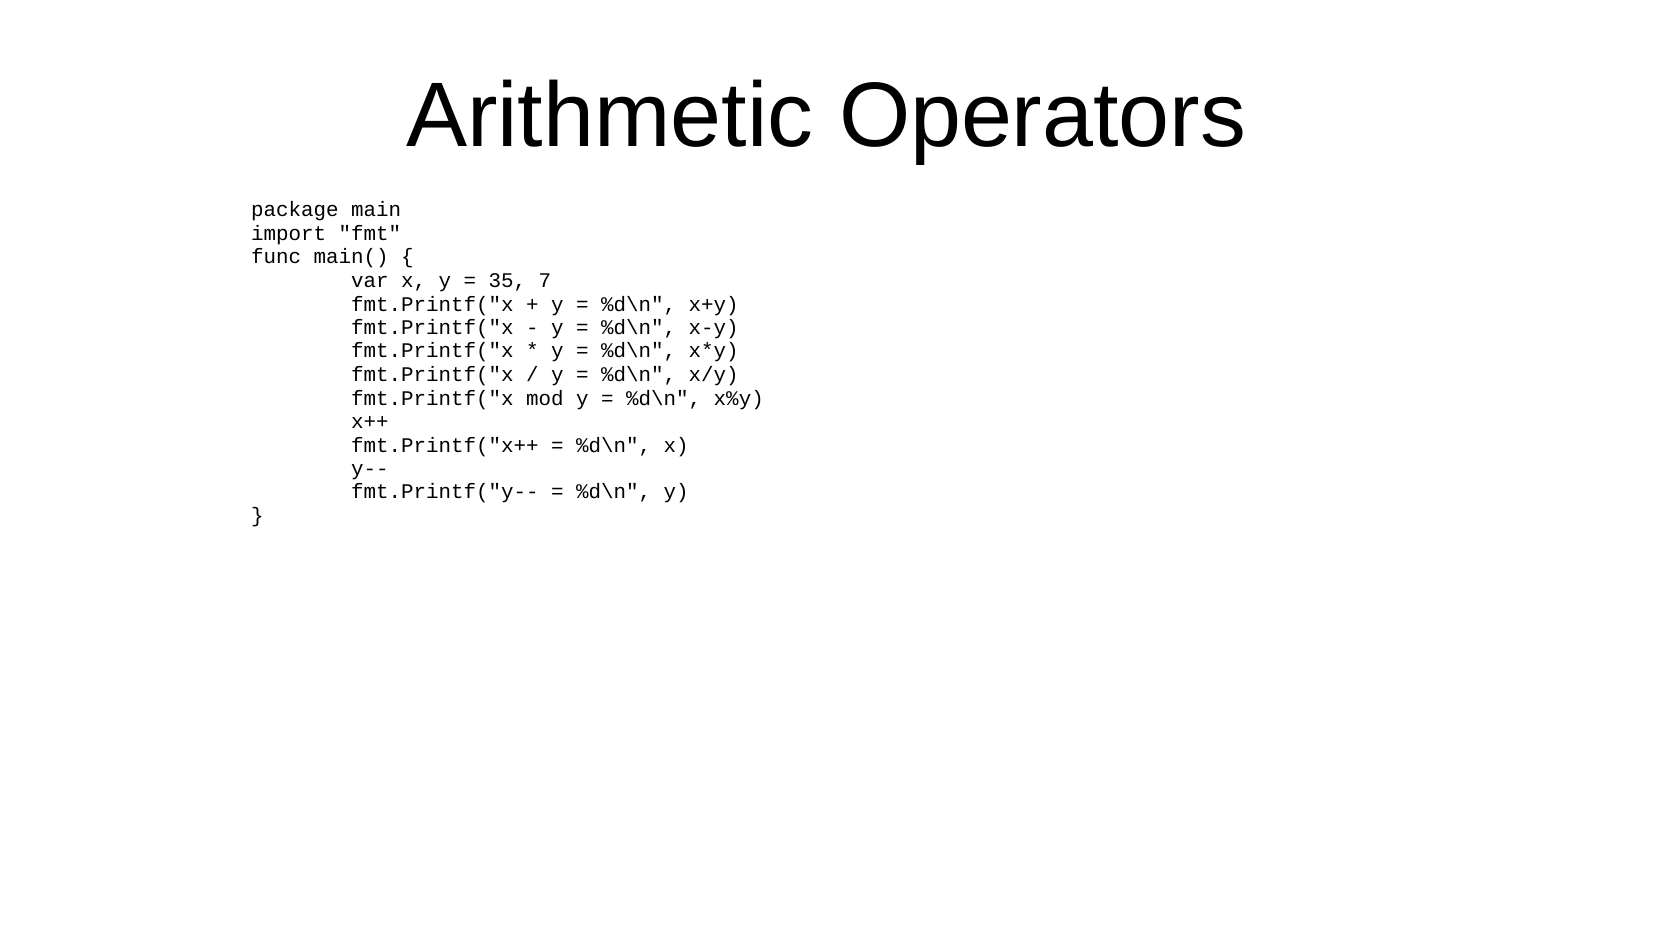

# Arithmetic Operators
package main
import "fmt"
func main() {
 var x, y = 35, 7
 fmt.Printf("x + y = %d\n", x+y)
 fmt.Printf("x - y = %d\n", x-y)
 fmt.Printf("x * y = %d\n", x*y)
 fmt.Printf("x / y = %d\n", x/y)
 fmt.Printf("x mod y = %d\n", x%y)
 x++
 fmt.Printf("x++ = %d\n", x)
 y--
 fmt.Printf("y-- = %d\n", y)
}